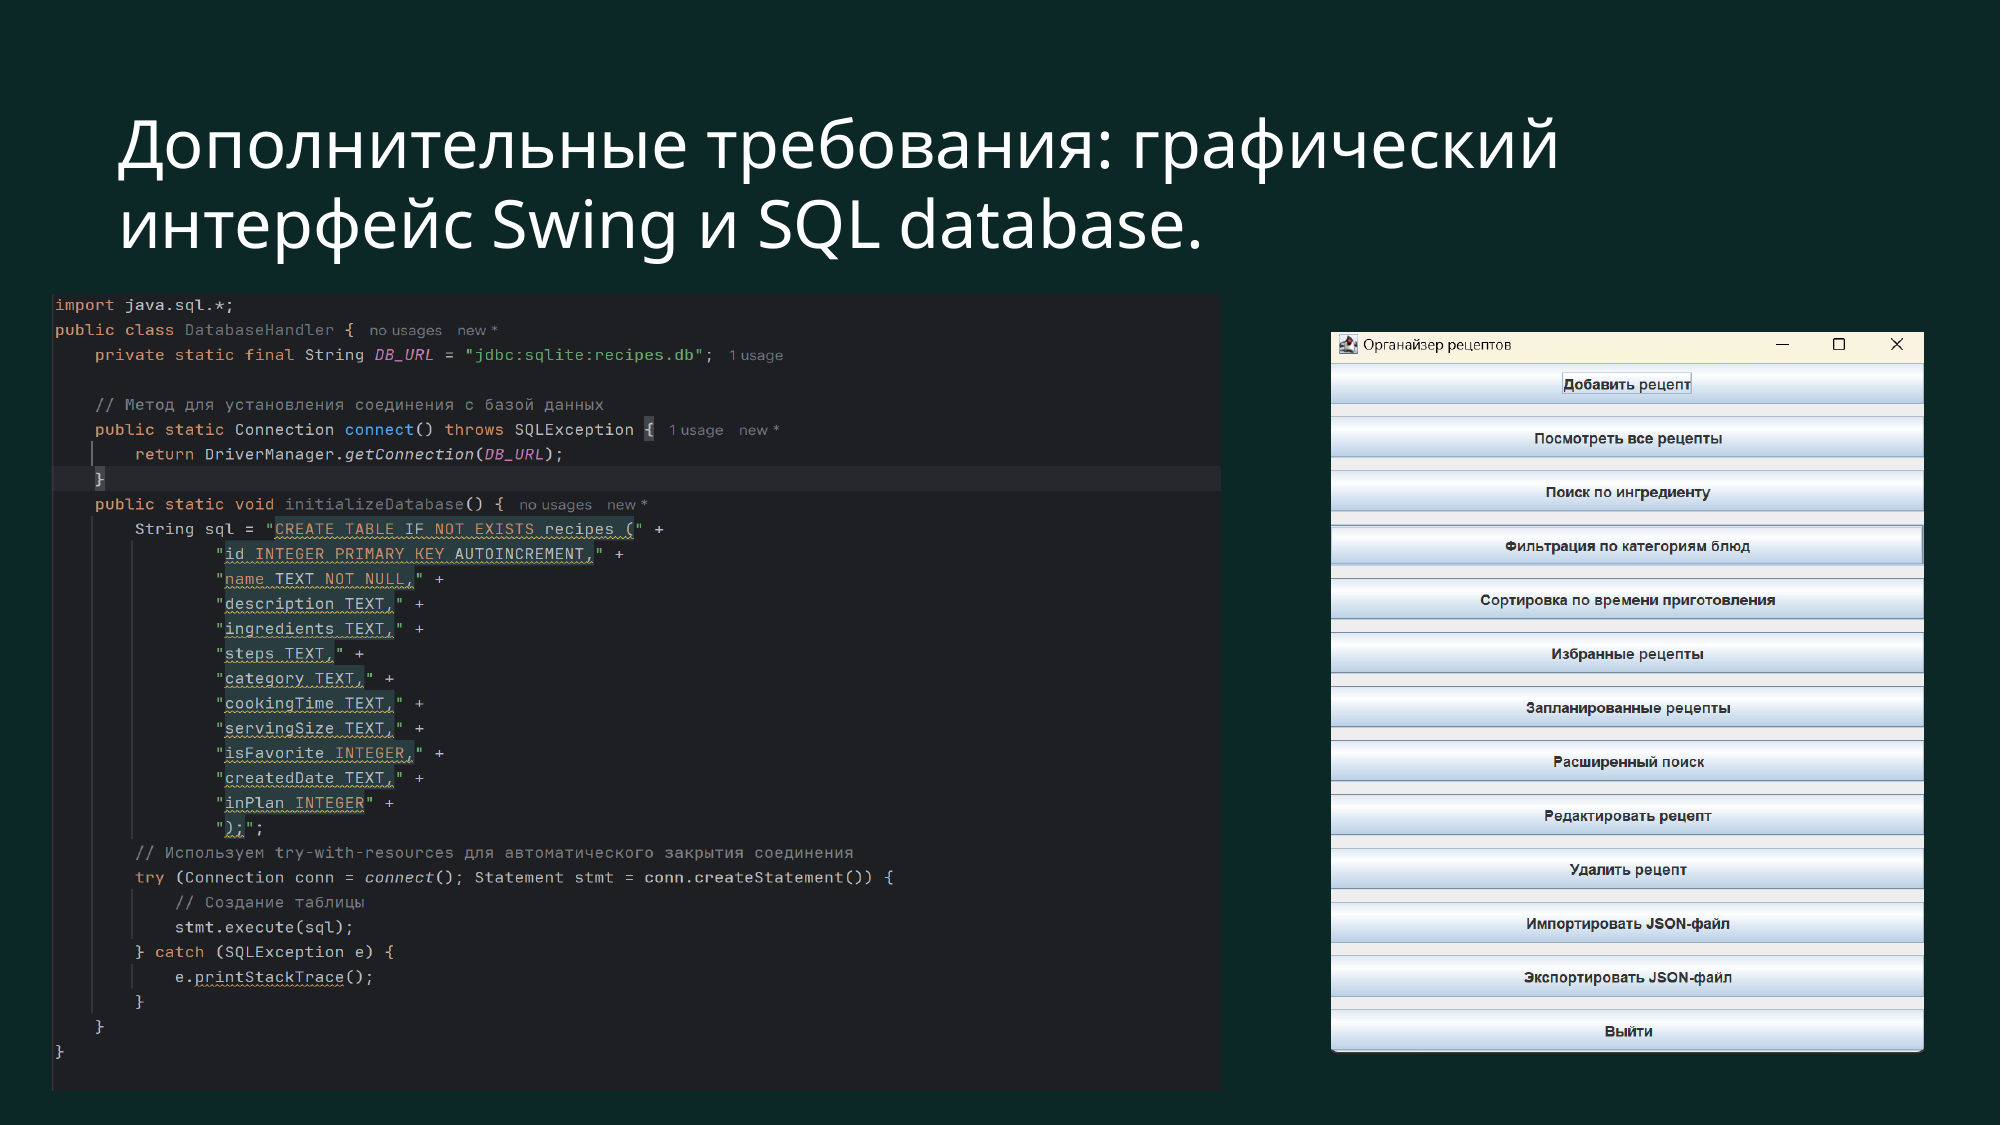

# Дополнительные требования: графический интерфейс Swing и SQL database.